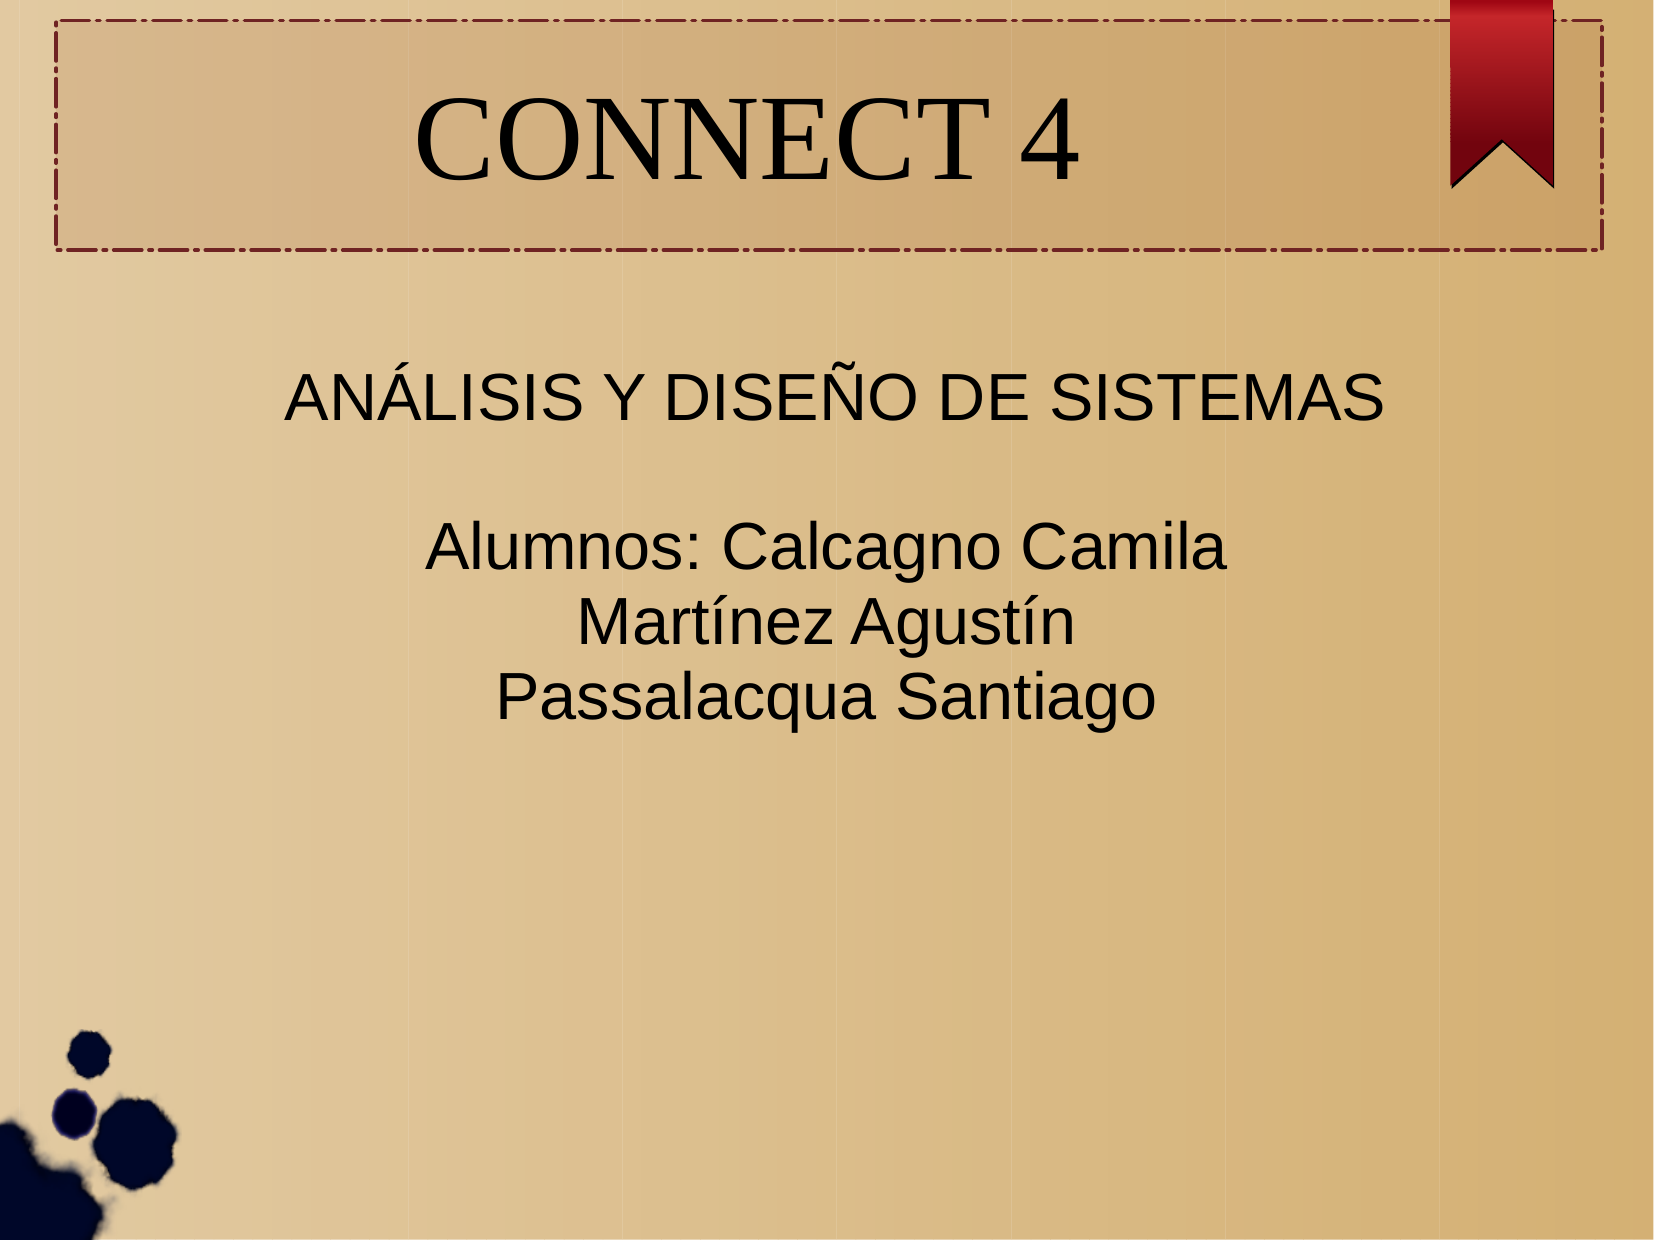

# CONNECT 4
 ANÁLISIS Y DISEÑO DE SISTEMAS
Alumnos: Calcagno Camila
Martínez Agustín
Passalacqua Santiago